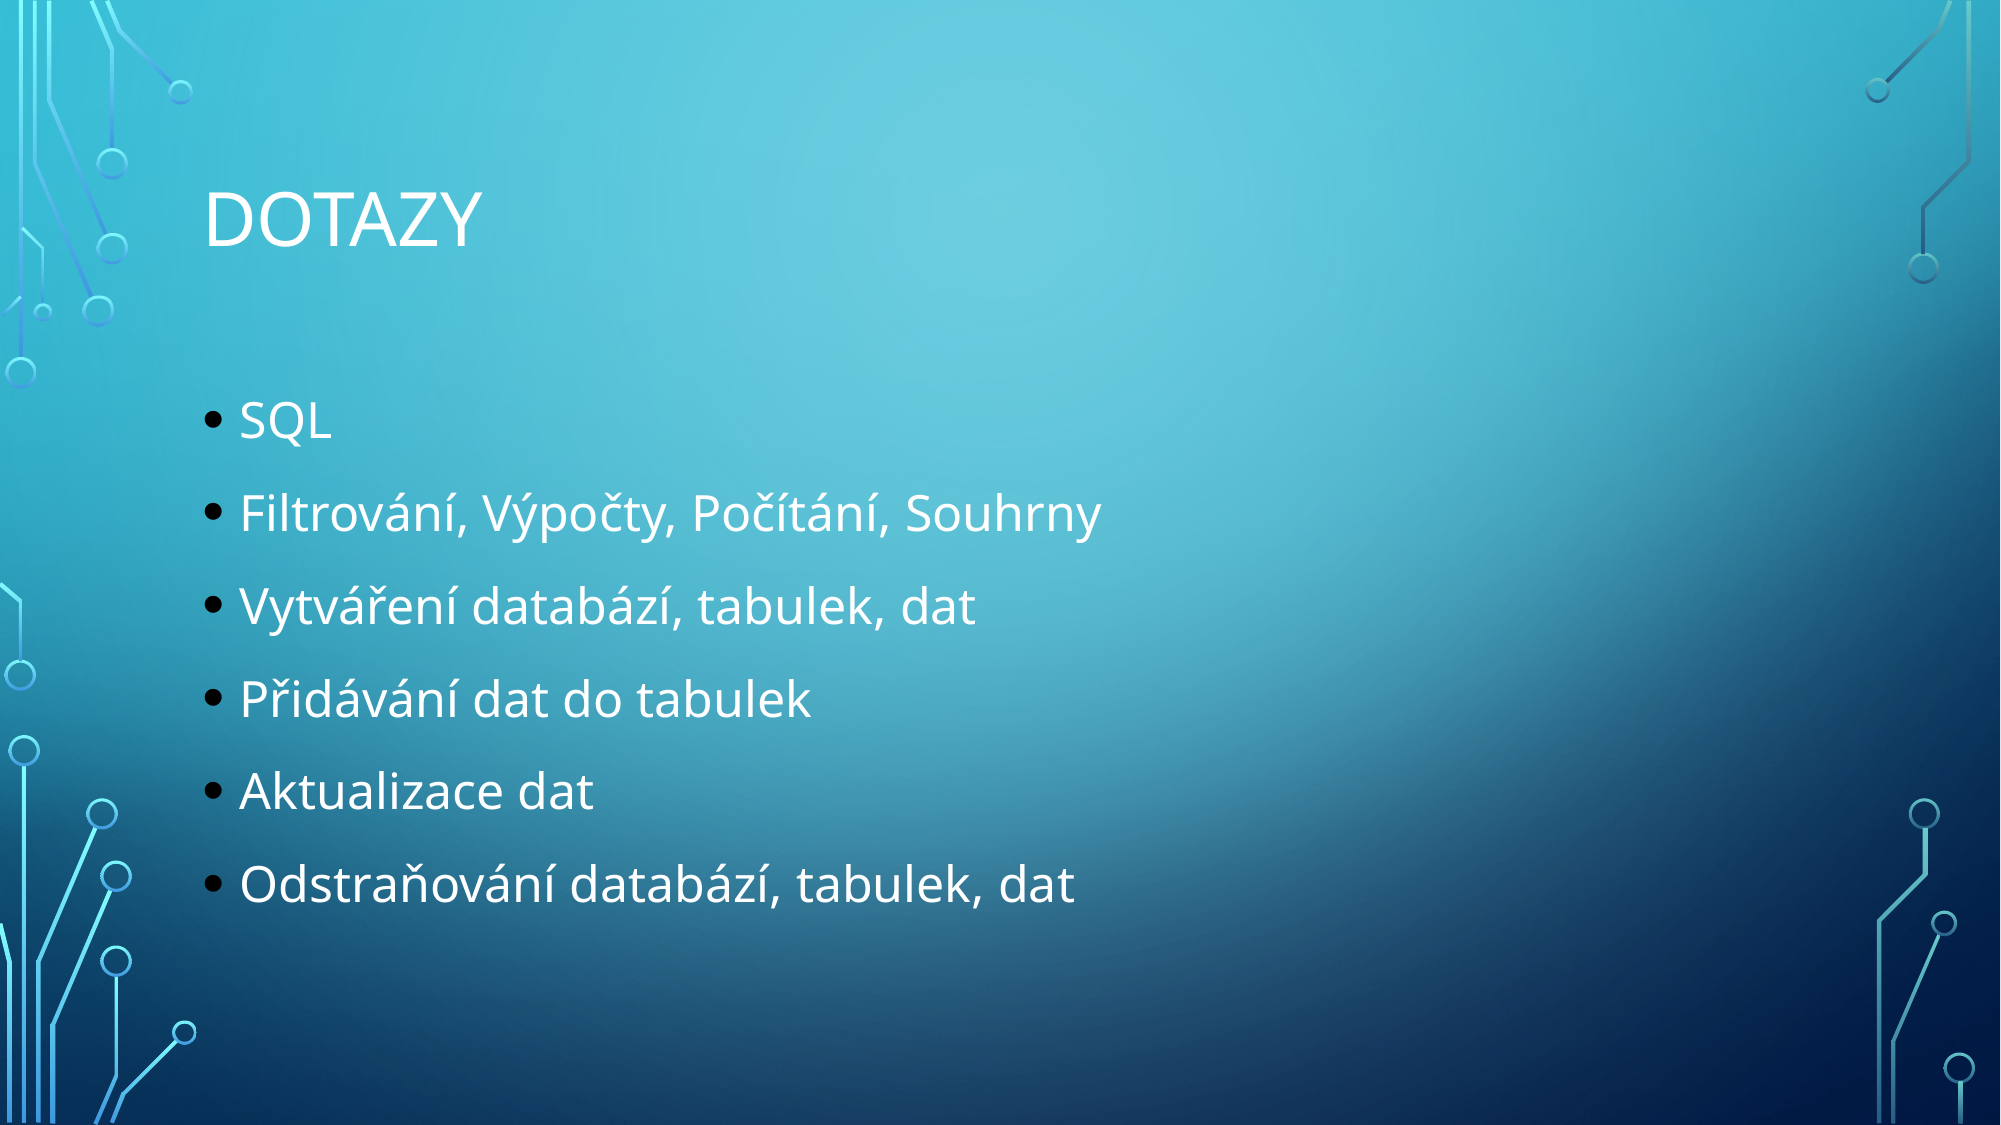

# Dotazy
SQL
Filtrování, Výpočty, Počítání, Souhrny
Vytváření databází, tabulek, dat
Přidávání dat do tabulek
Aktualizace dat
Odstraňování databází, tabulek, dat